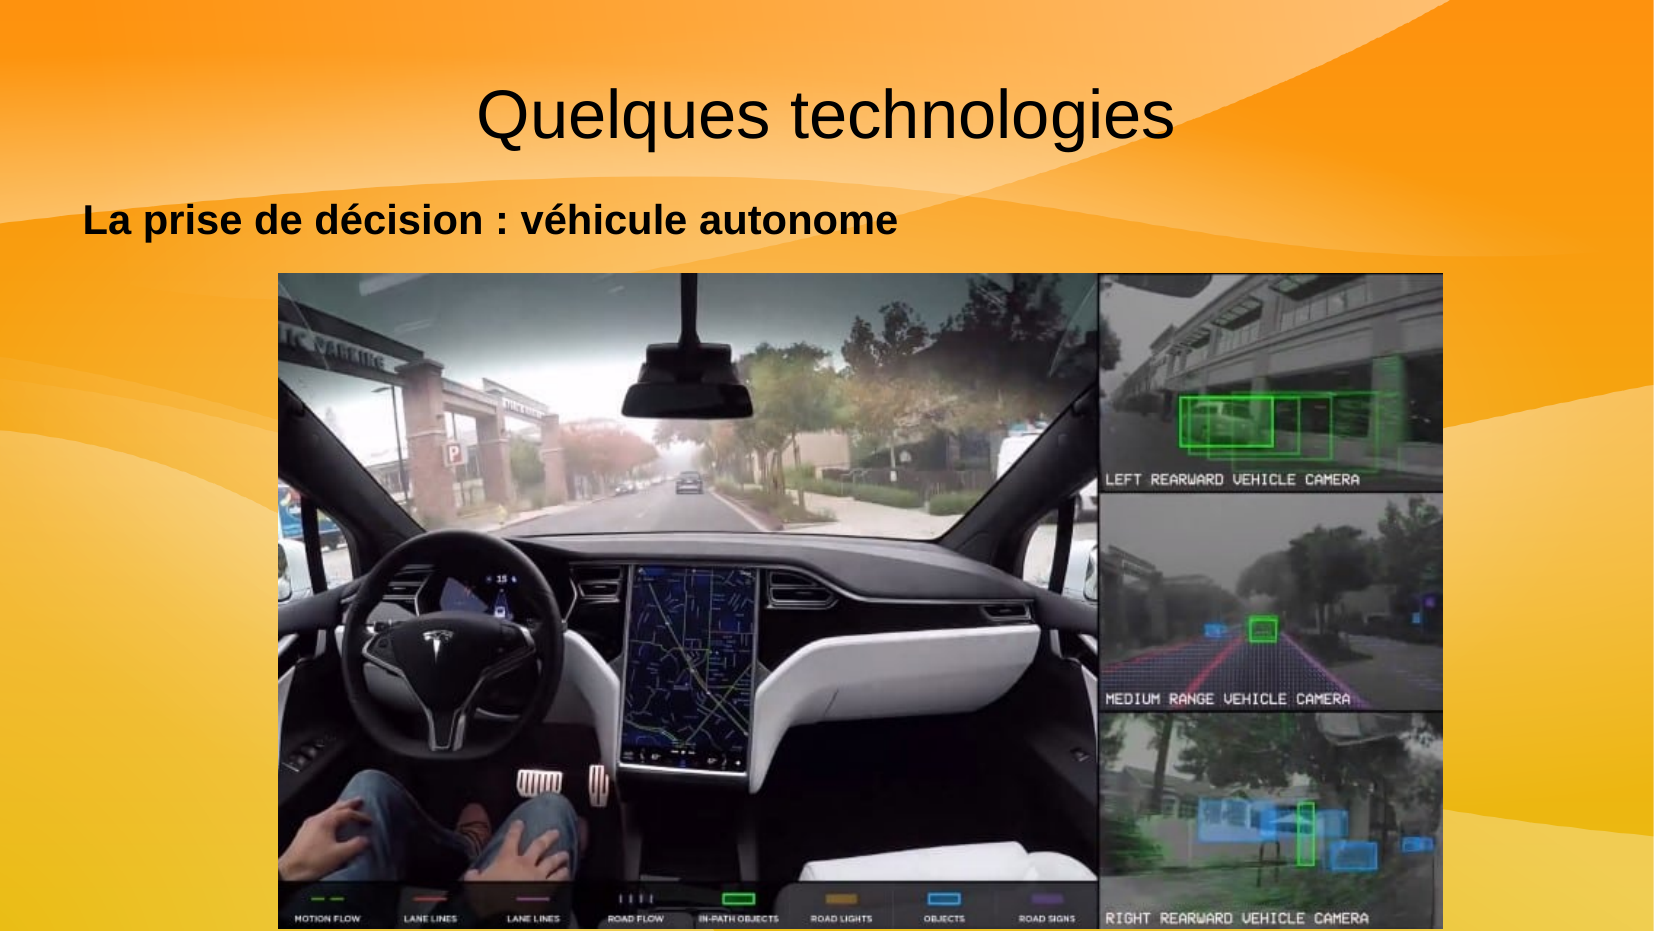

# Quelques technologies
La prise de décision : véhicule autonome